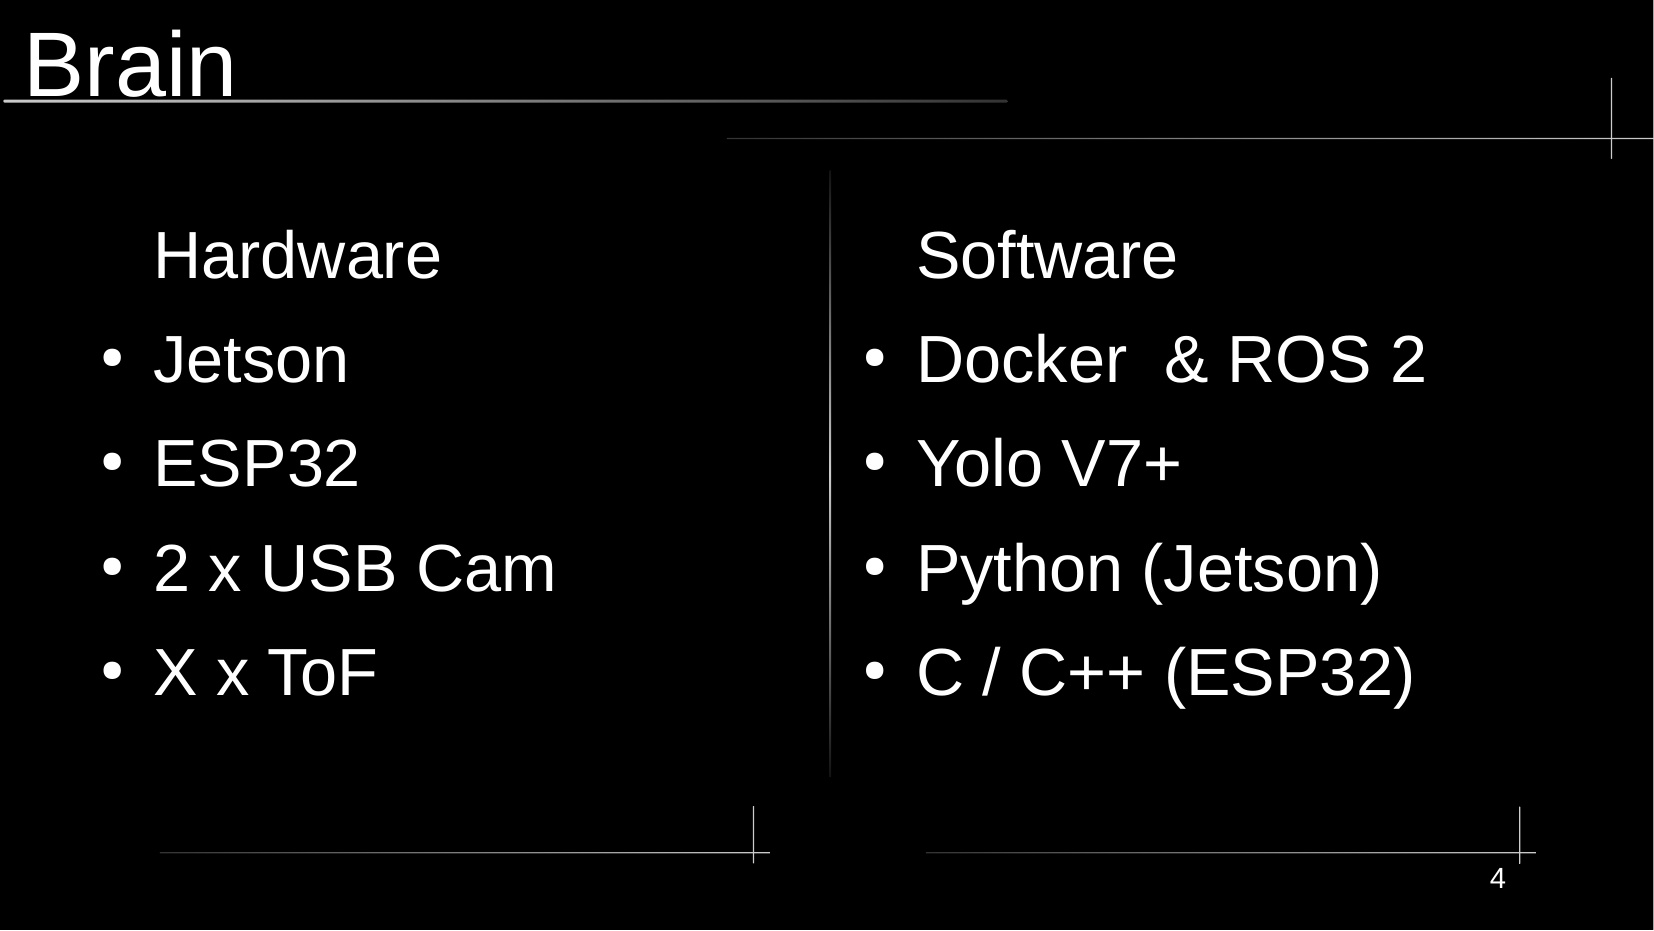

# Brain
Hardware
Jetson
ESP32
2 x USB Cam
X x ToF
Software
Docker & ROS 2
Yolo V7+
Python (Jetson)
C / C++ (ESP32)
4